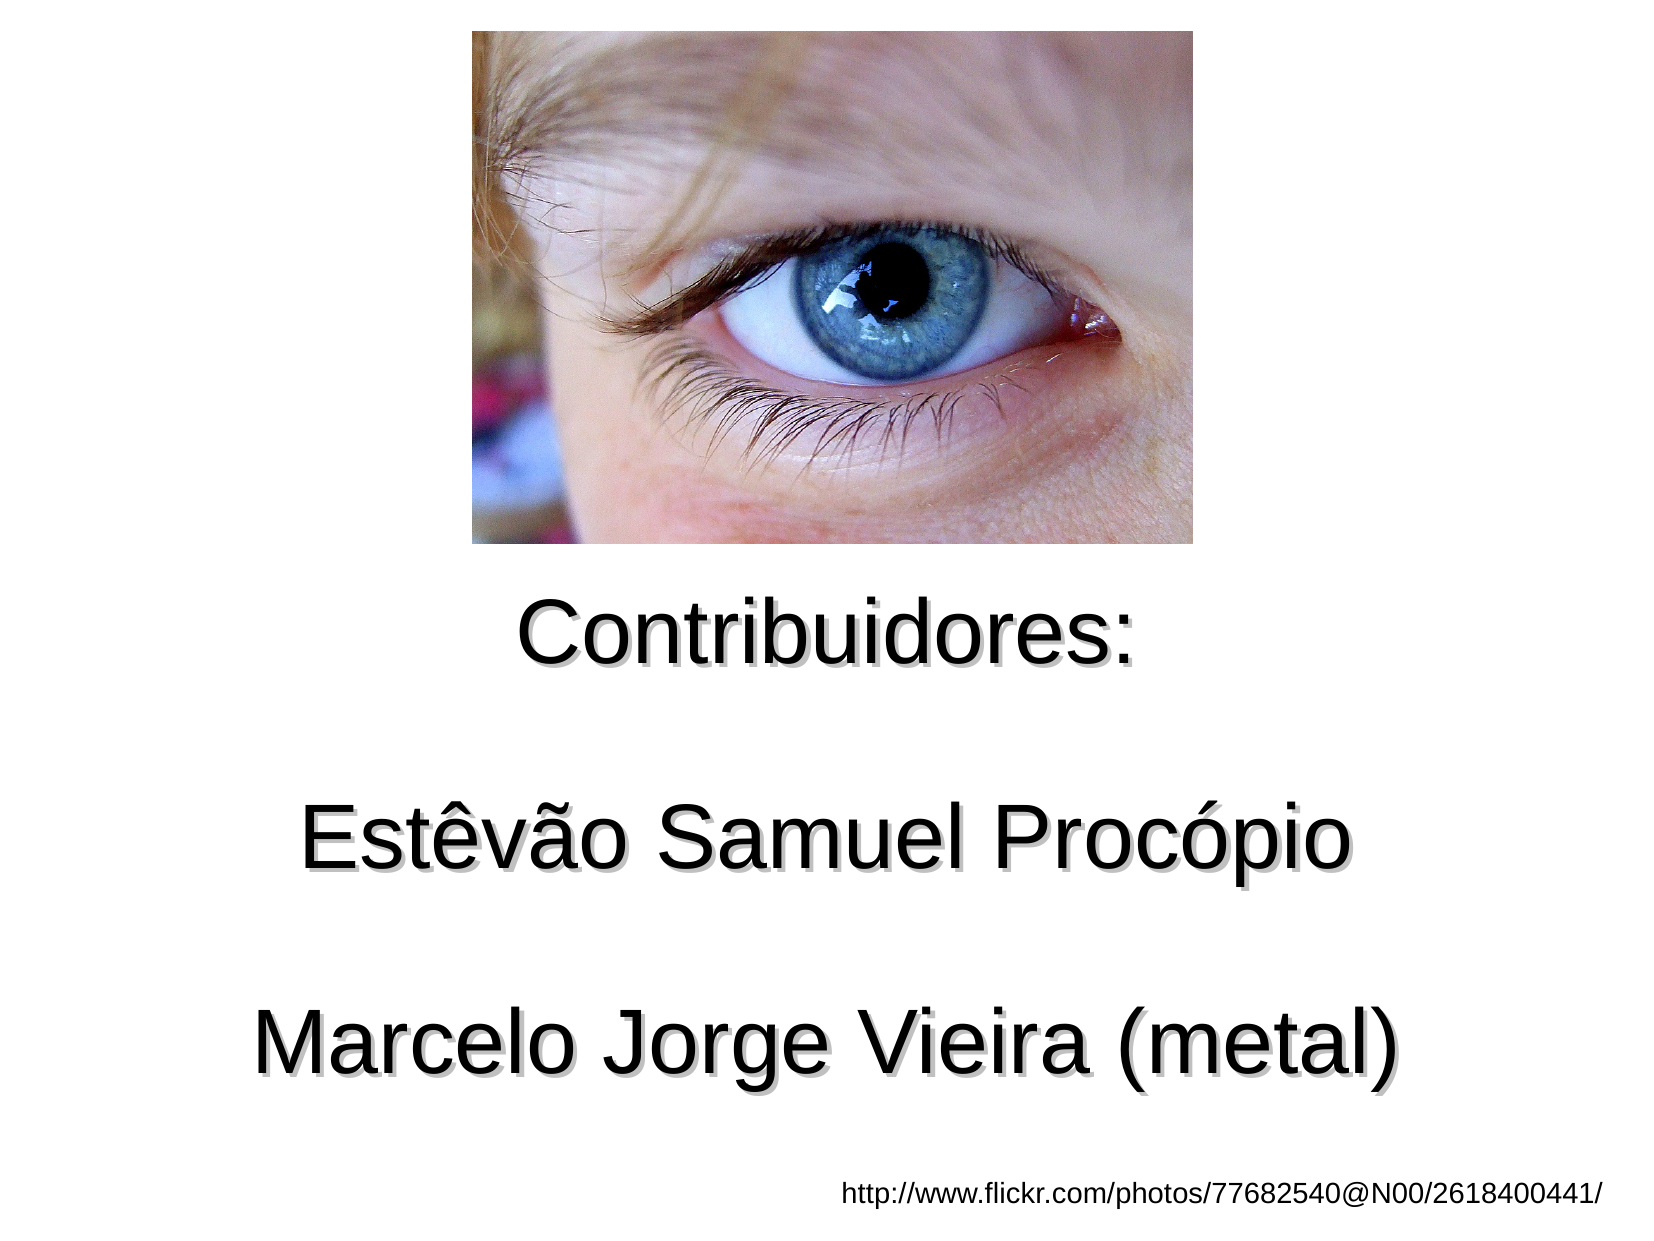

# Contribuidores:
Estêvão Samuel Procópio
Marcelo Jorge Vieira (metal)
http://www.flickr.com/photos/77682540@N00/2618400441/